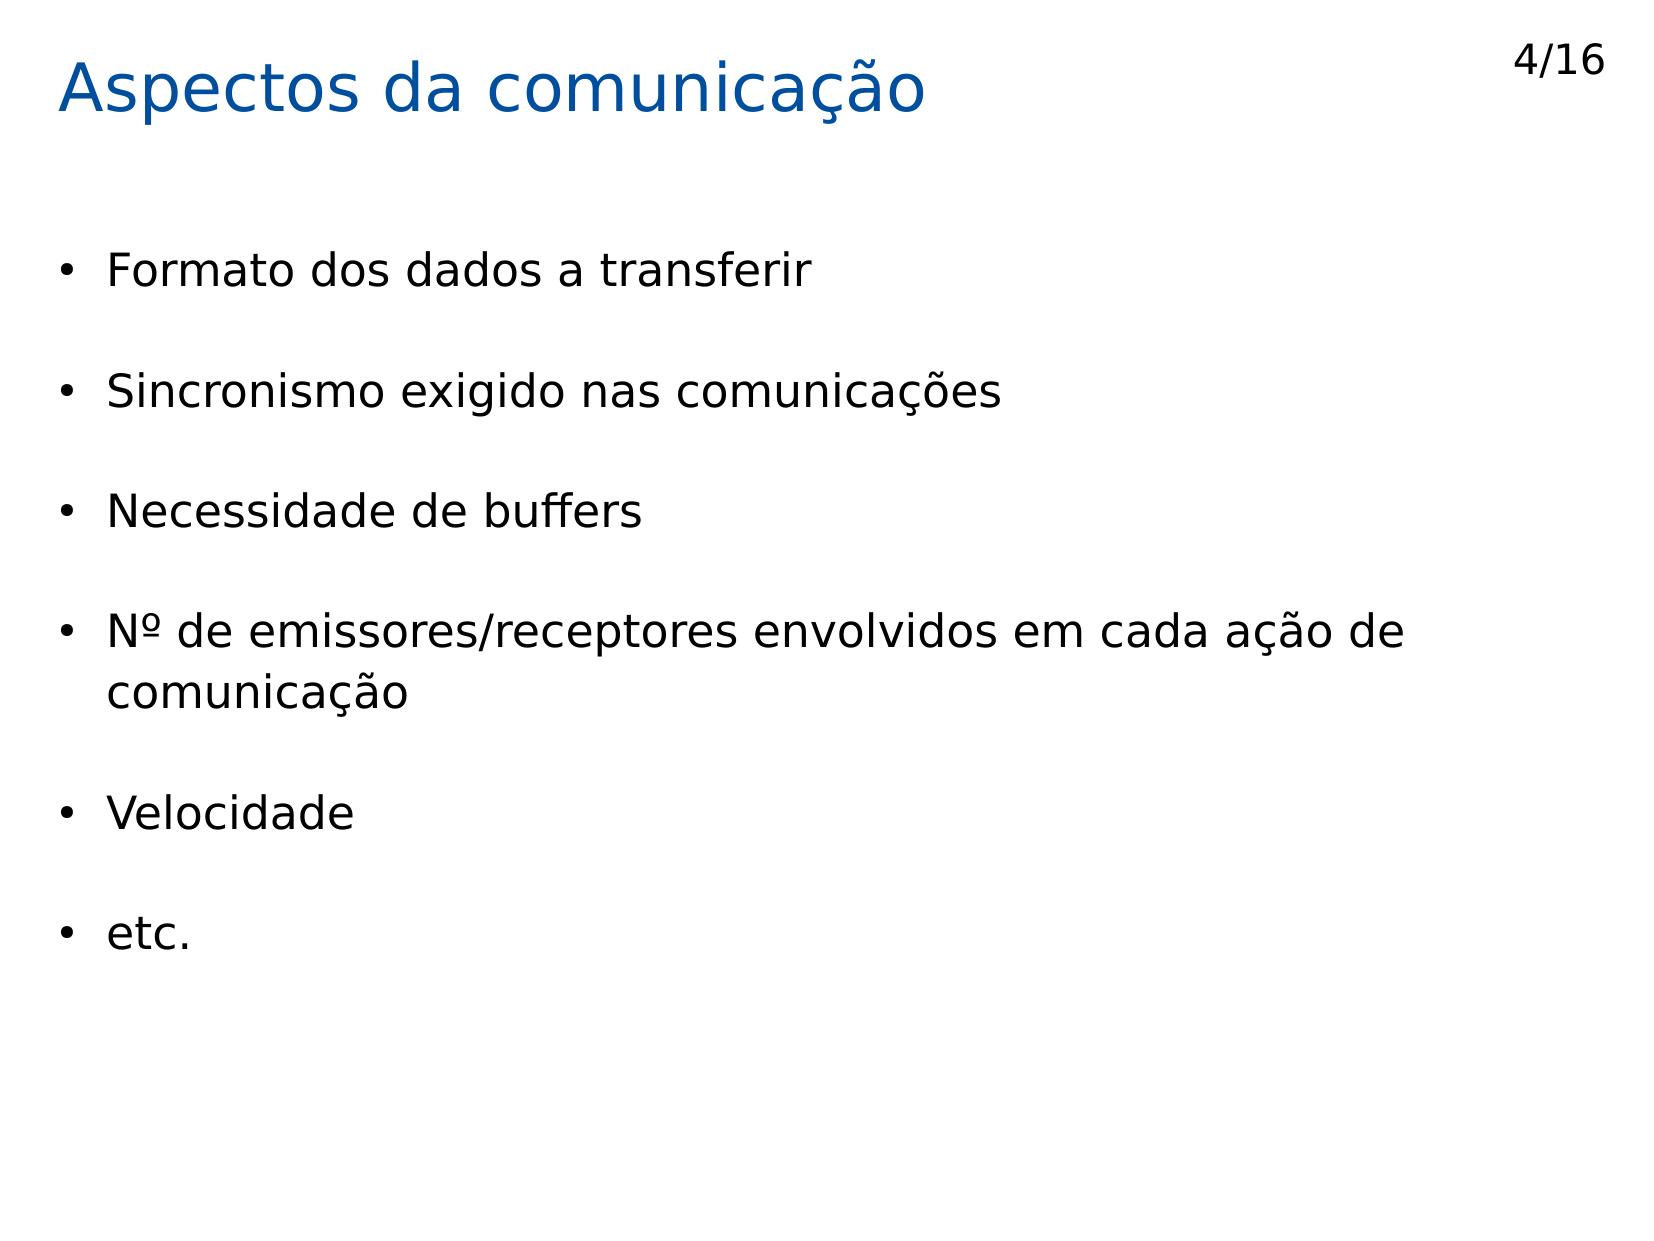

# Aspectos da comunicação
4
Formato dos dados a transferir
Sincronismo exigido nas comunicações
Necessidade de buffers
Nº de emissores/receptores envolvidos em cada ação de comunicação
Velocidade
etc.